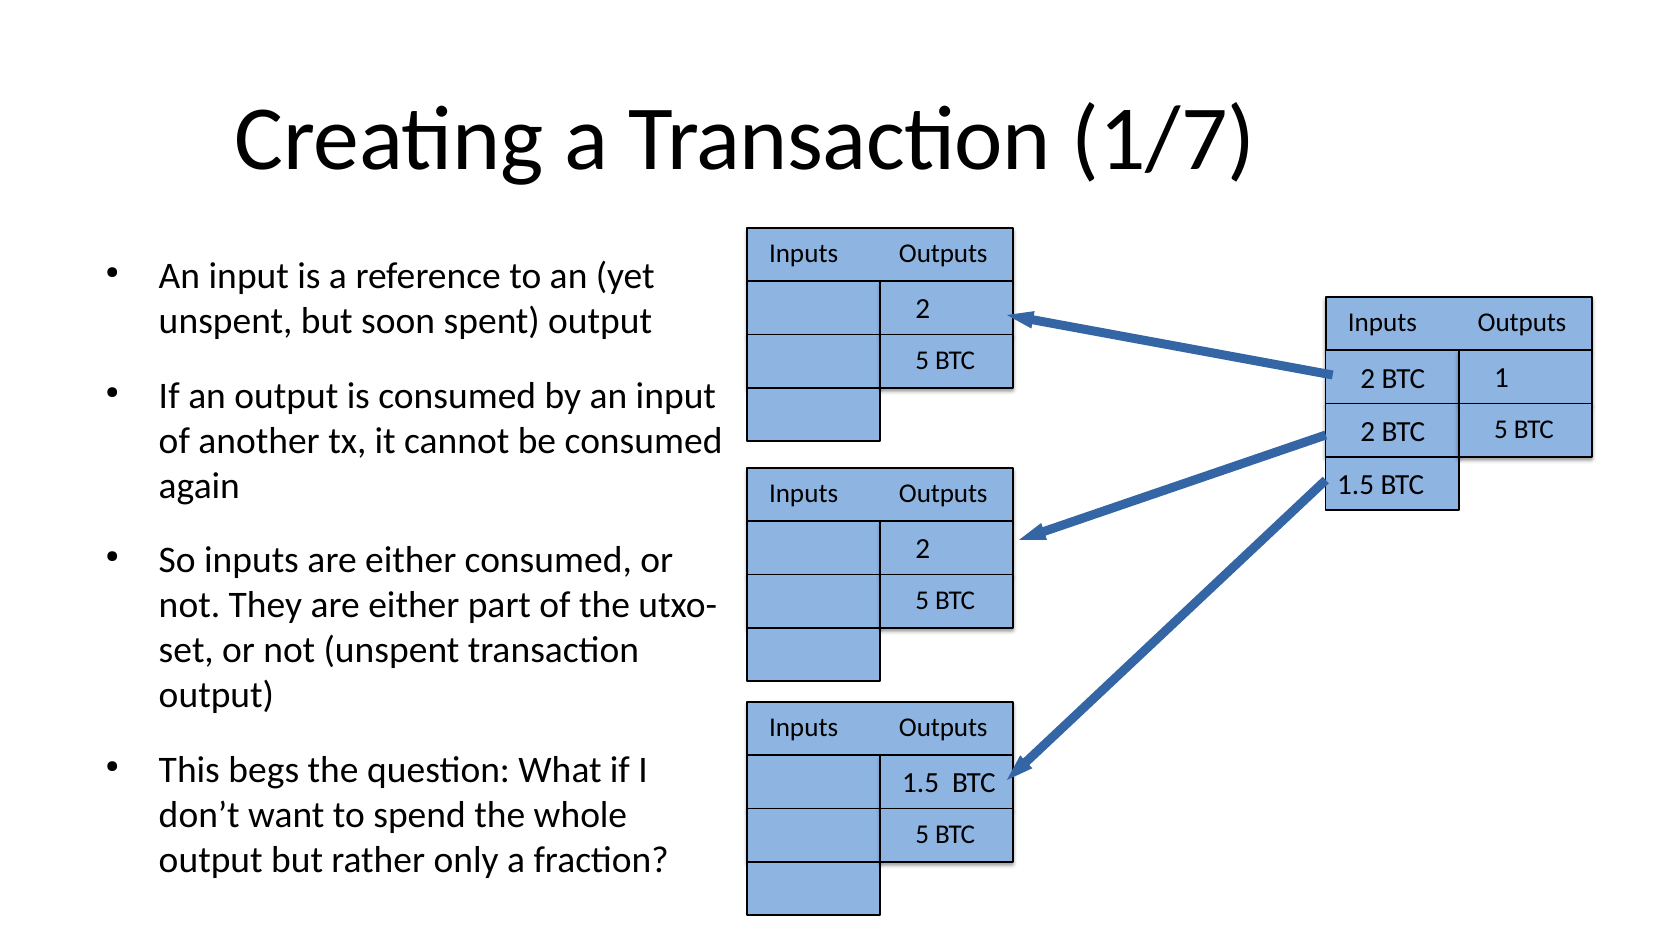

# Creating a Transaction (1/7)
Inputs
Outputs
2 BTC
5 BTC
An input is a reference to an (yet unspent, but soon spent) output
If an output is consumed by an input of another tx, it cannot be consumed again
So inputs are either consumed, or not. They are either part of the utxo-set, or not (unspent transaction output)
This begs the question: What if I don’t want to spend the whole output but rather only a fraction?
Inputs
Outputs
1 BTC
2 BTC
5 BTC
2 BTC
1.5 BTC
Inputs
Outputs
2 BTC
5 BTC
Inputs
Outputs
1.5 BTC
5 BTC